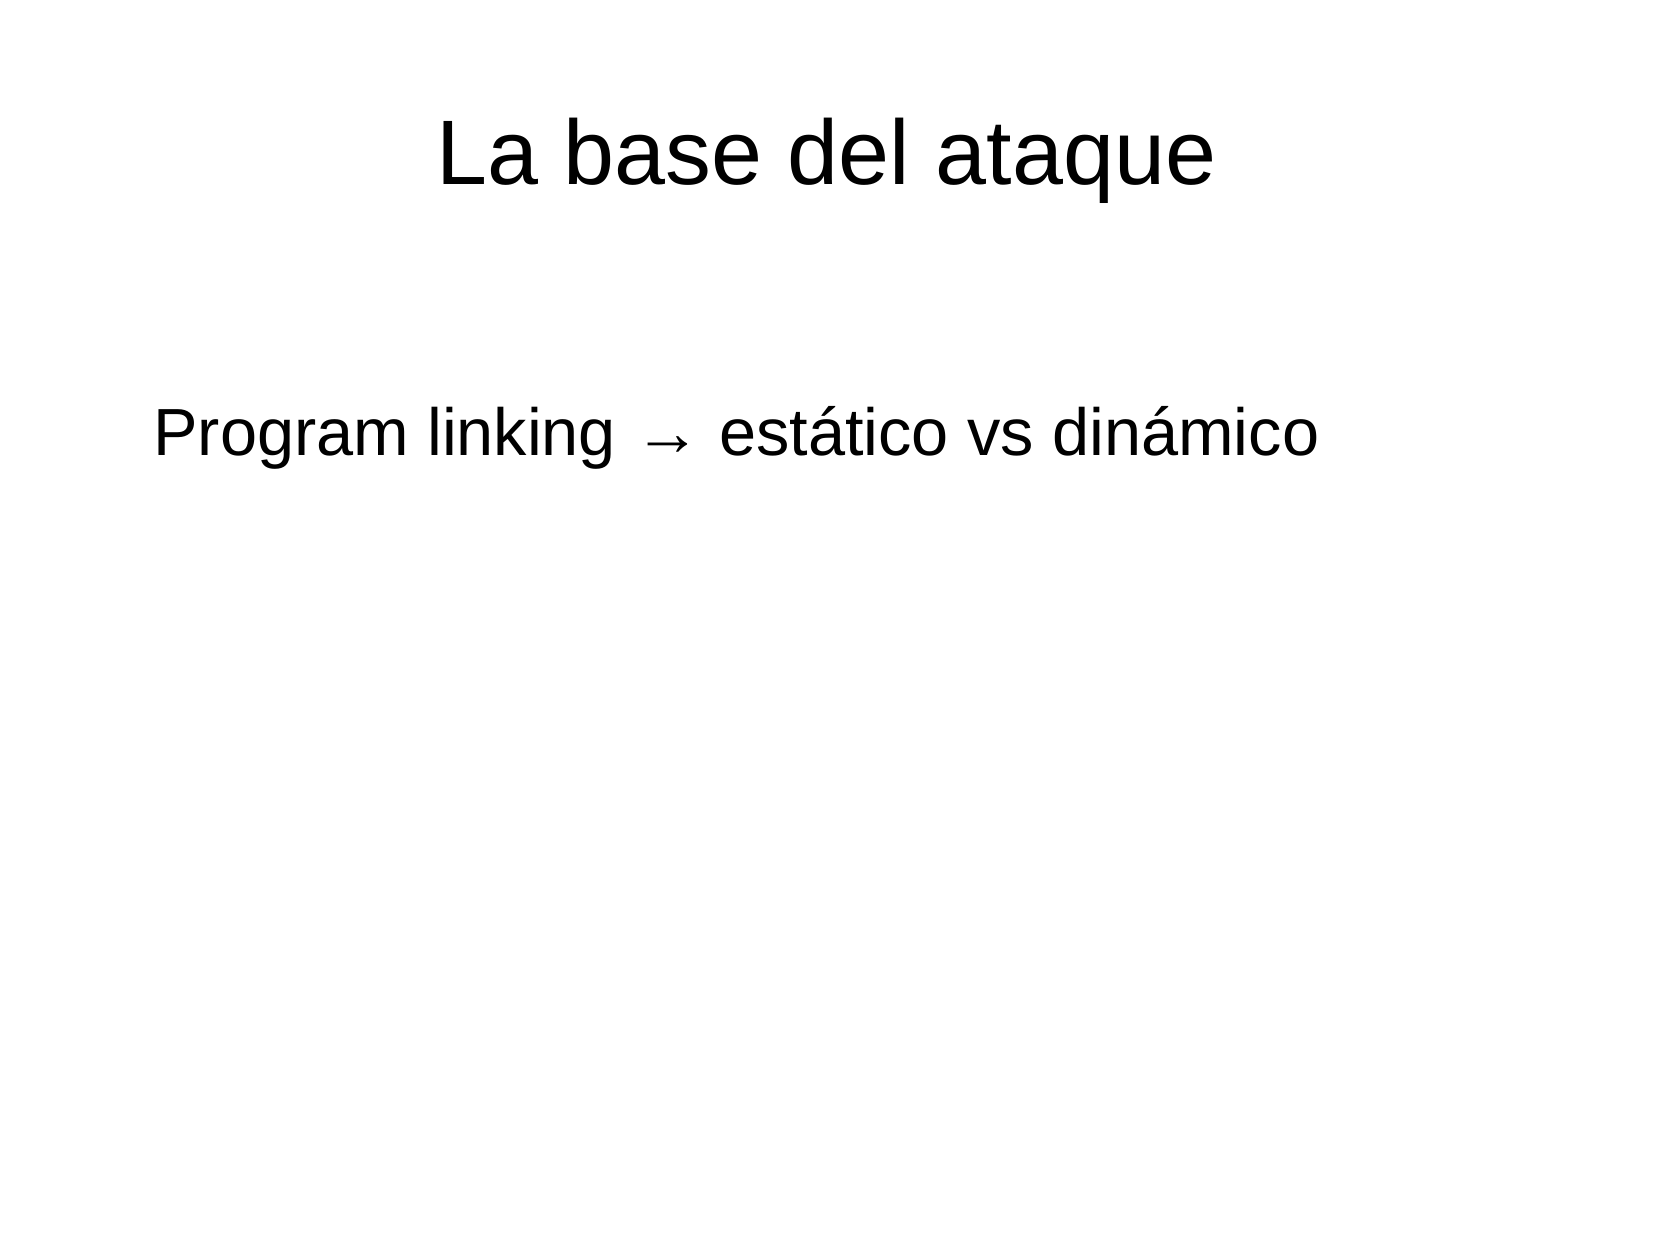

# La base del ataque
Program linking → estático vs dinámico